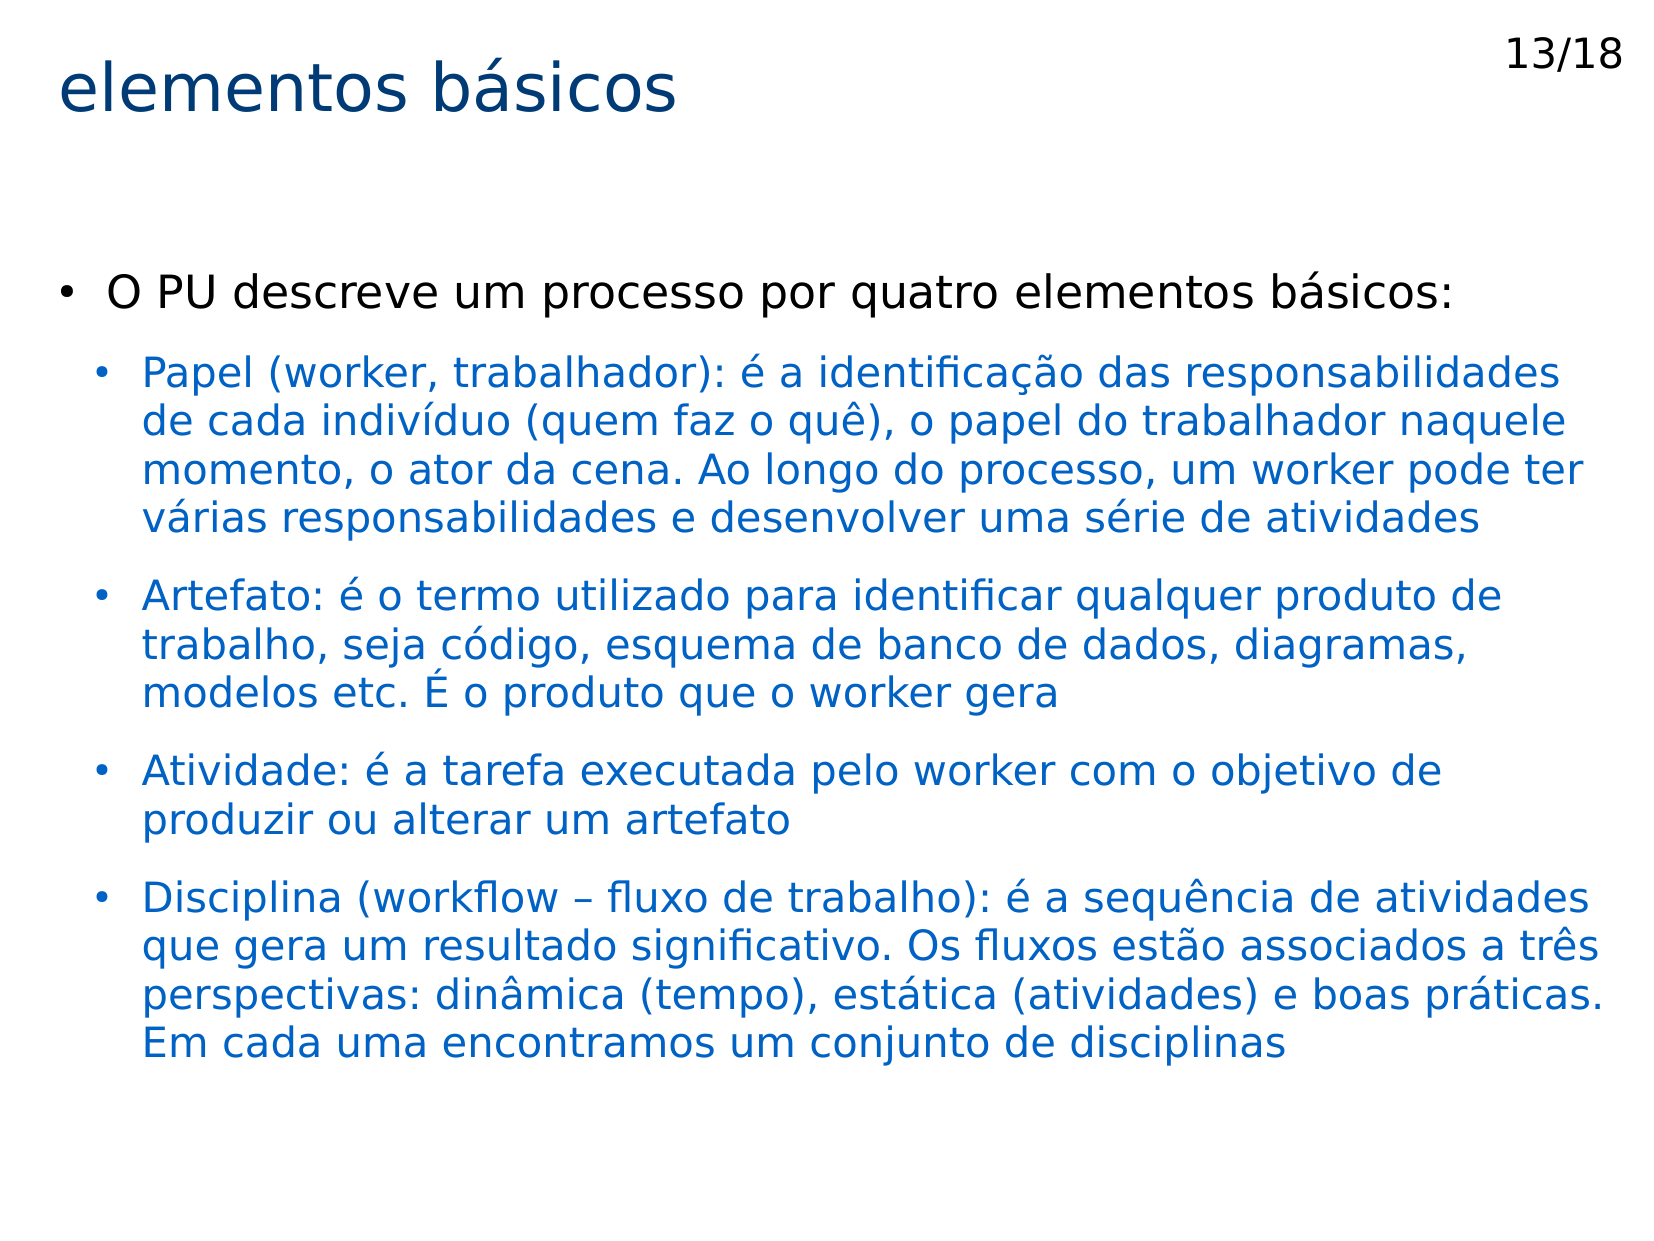

# elementos básicos
13
O PU descreve um processo por quatro elementos básicos:
Papel (worker, trabalhador): é a identificação das responsabilidades de cada indivíduo (quem faz o quê), o papel do trabalhador naquele momento, o ator da cena. Ao longo do processo, um worker pode ter várias responsabilidades e desenvolver uma série de atividades
Artefato: é o termo utilizado para identificar qualquer produto de trabalho, seja código, esquema de banco de dados, diagramas, modelos etc. É o produto que o worker gera
Atividade: é a tarefa executada pelo worker com o objetivo de produzir ou alterar um artefato
Disciplina (workflow – fluxo de trabalho): é a sequência de atividades que gera um resultado significativo. Os fluxos estão associados a três perspectivas: dinâmica (tempo), estática (atividades) e boas práticas. Em cada uma encontramos um conjunto de disciplinas